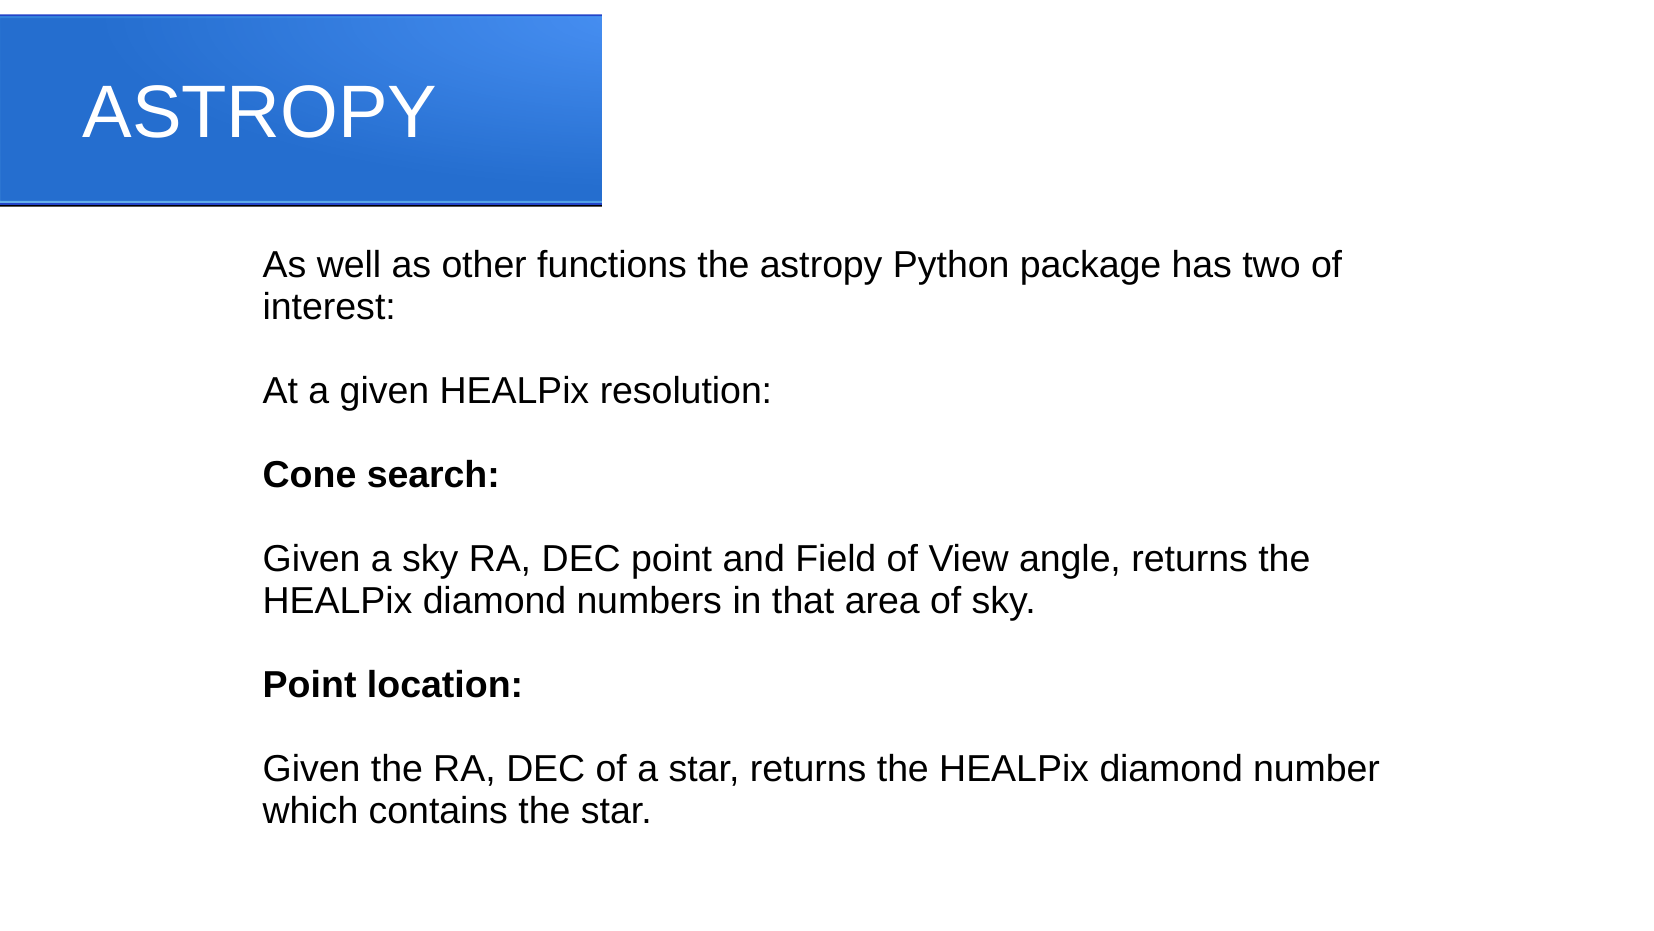

# ASTROPY
As well as other functions the astropy Python package has two of interest:
At a given HEALPix resolution:
Cone search:
Given a sky RA, DEC point and Field of View angle, returns the HEALPix diamond numbers in that area of sky.
Point location:
Given the RA, DEC of a star, returns the HEALPix diamond number which contains the star.